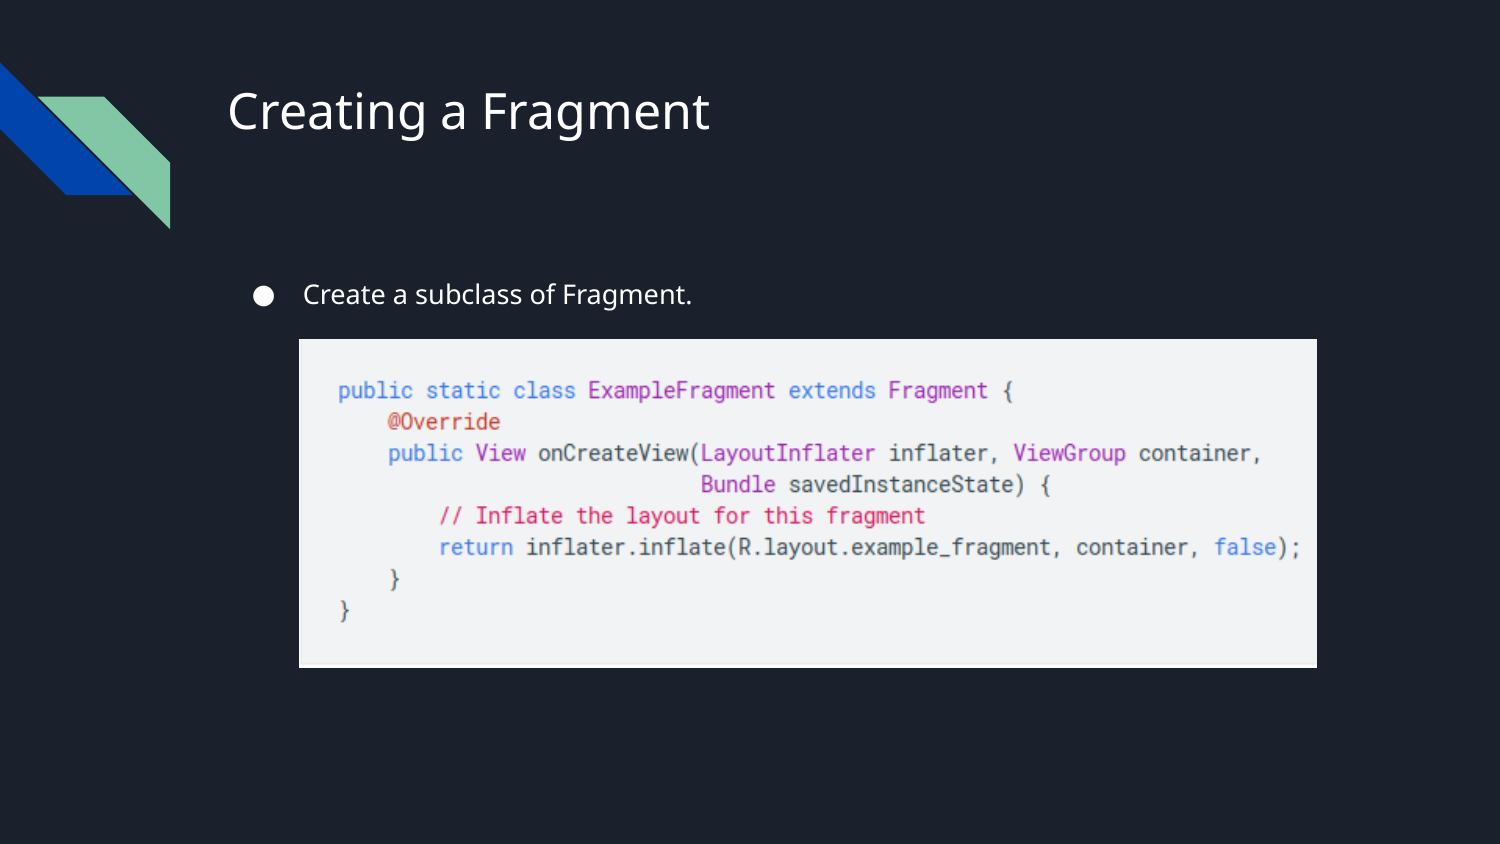

# Creating a Fragment
Create a subclass of Fragment.